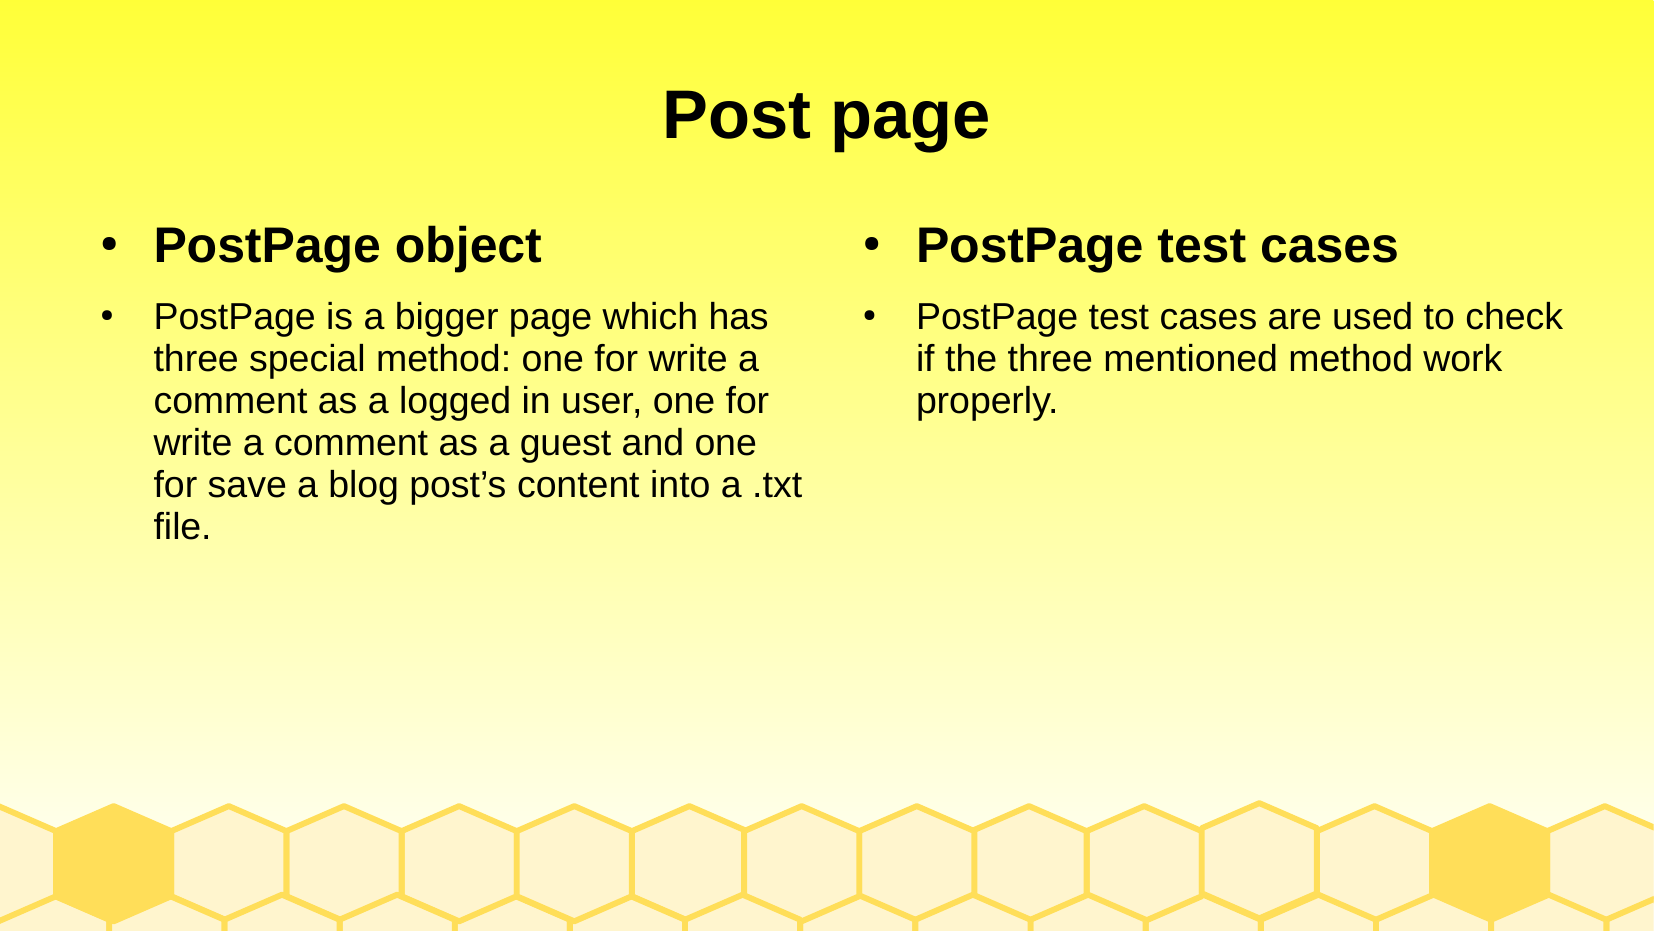

# Post page
PostPage object
PostPage is a bigger page which has three special method: one for write a comment as a logged in user, one for write a comment as a guest and one for save a blog post’s content into a .txt file.
PostPage test cases
PostPage test cases are used to check if the three mentioned method work properly.